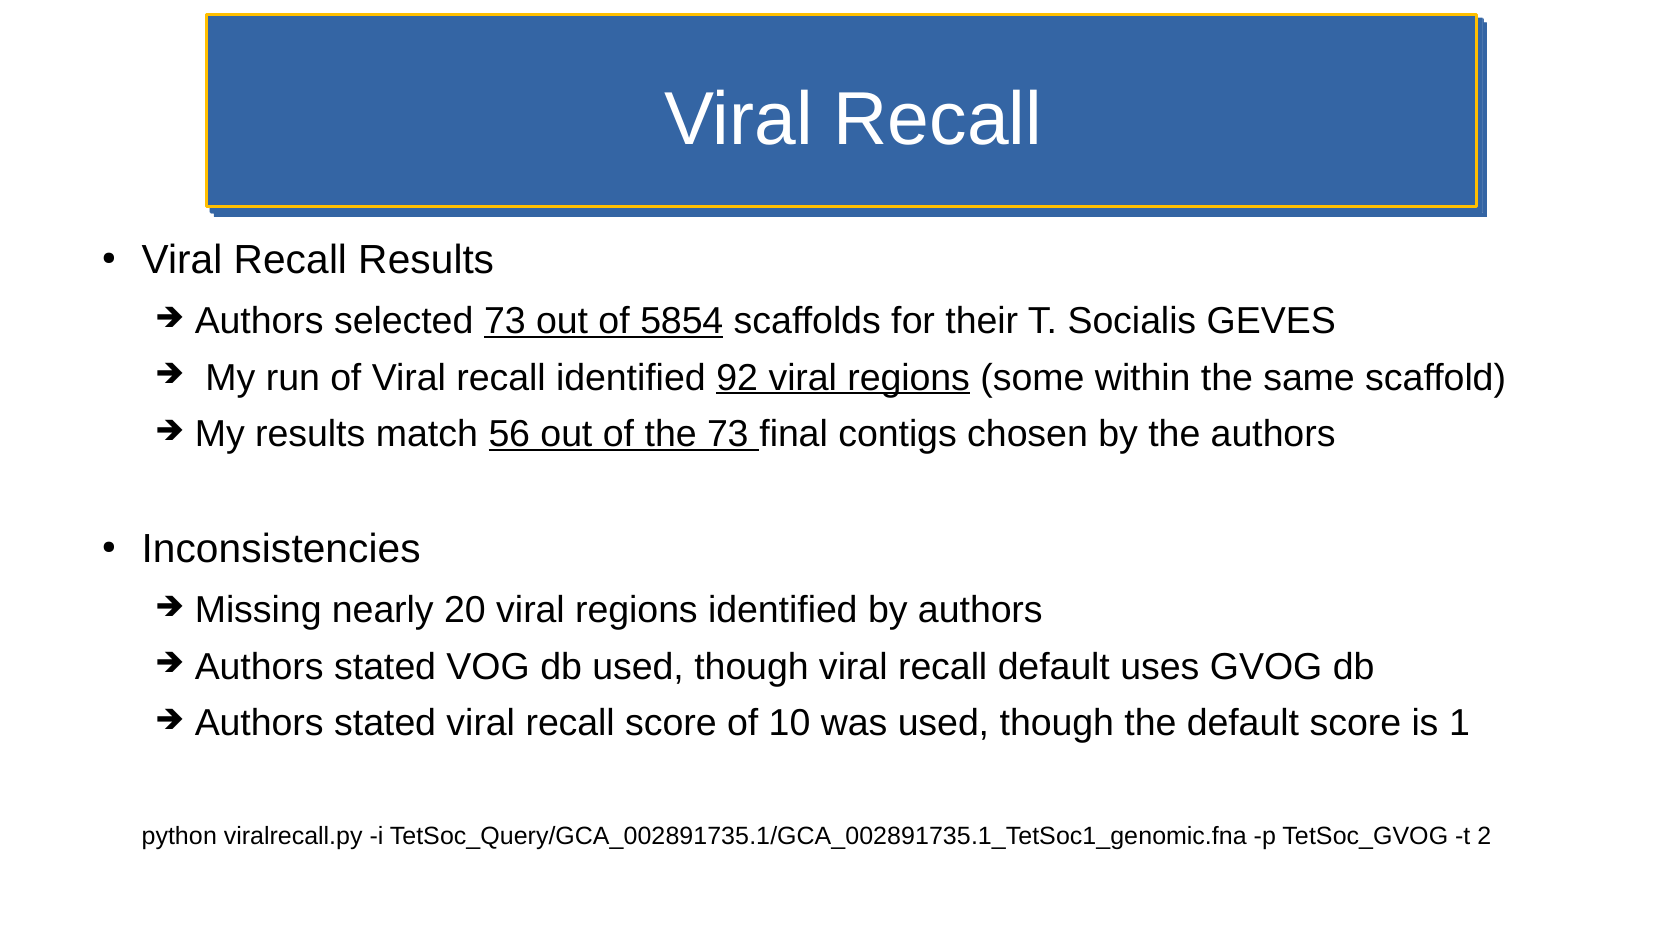

# Viral Recall
Viral Recall Results
Authors selected 73 out of 5854 scaffolds for their T. Socialis GEVES
 My run of Viral recall identified 92 viral regions (some within the same scaffold)
My results match 56 out of the 73 final contigs chosen by the authors
Inconsistencies
Missing nearly 20 viral regions identified by authors
Authors stated VOG db used, though viral recall default uses GVOG db
Authors stated viral recall score of 10 was used, though the default score is 1
python viralrecall.py -i TetSoc_Query/GCA_002891735.1/GCA_002891735.1_TetSoc1_genomic.fna -p TetSoc_GVOG -t 2